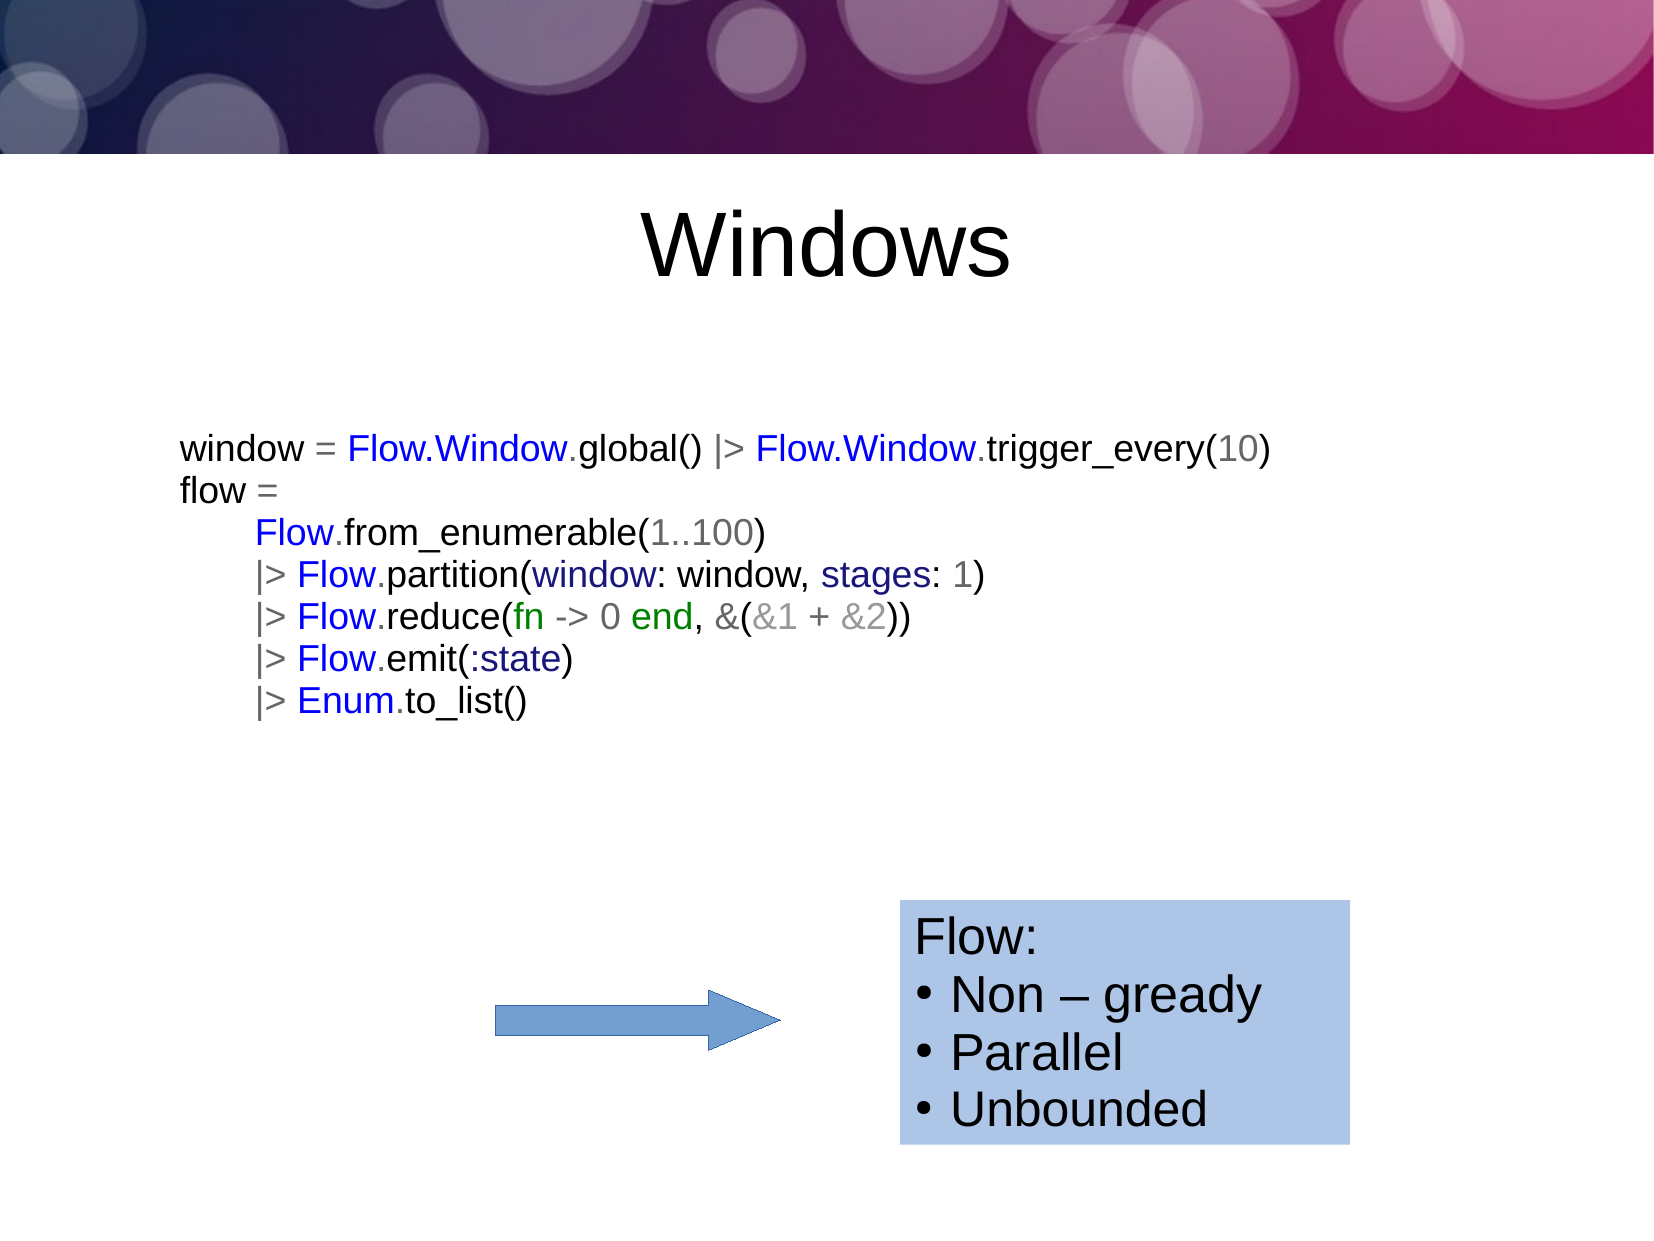

# Windows
window = Flow.Window.global() |> Flow.Window.trigger_every(10)
flow =
	Flow.from_enumerable(1..100)
	|> Flow.partition(window: window, stages: 1)
	|> Flow.reduce(fn -> 0 end, &(&1 + &2))
	|> Flow.emit(:state)
	|> Enum.to_list()
Flow:
Non – gready
Parallel
Unbounded